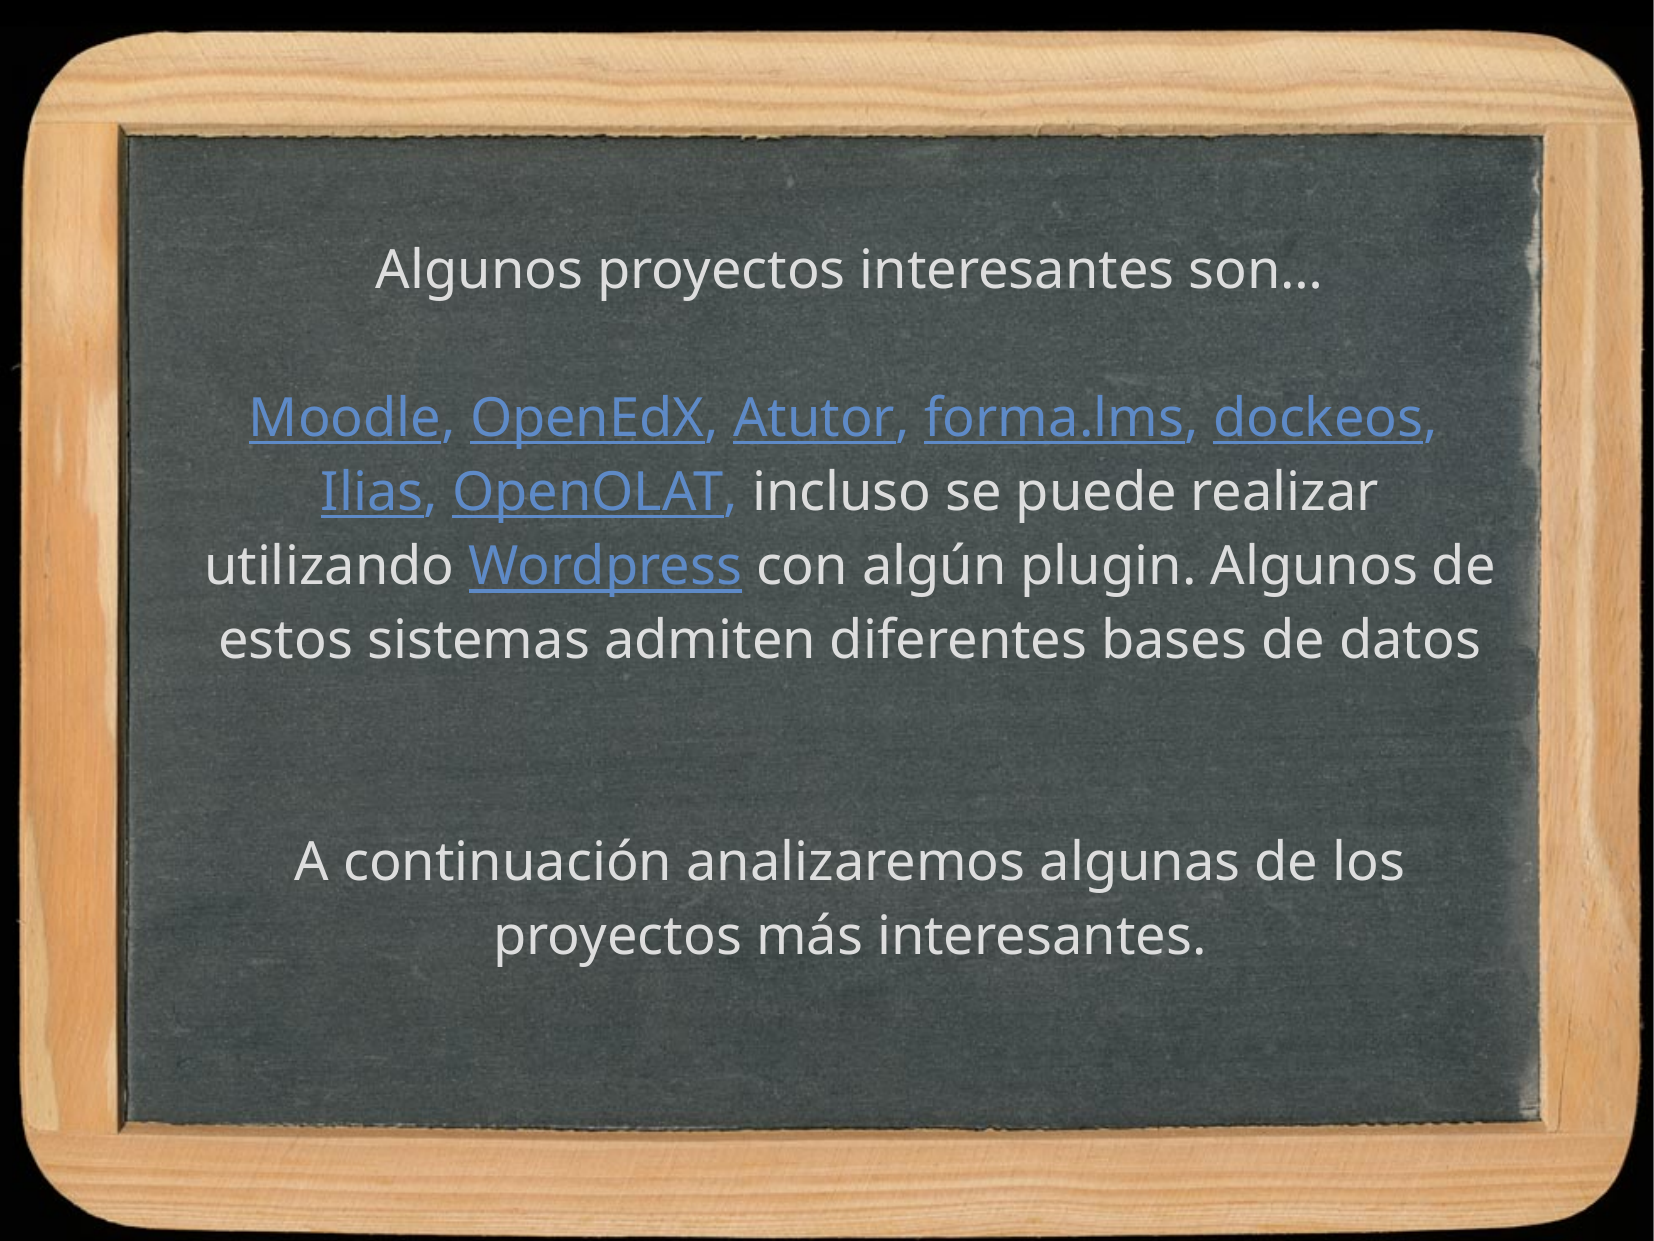

Algunos proyectos interesantes son…
Moodle, OpenEdX, Atutor, forma.lms, dockeos, Ilias, OpenOLAT, incluso se puede realizar utilizando Wordpress con algún plugin. Algunos de estos sistemas admiten diferentes bases de datos
A continuación analizaremos algunas de los proyectos más interesantes.